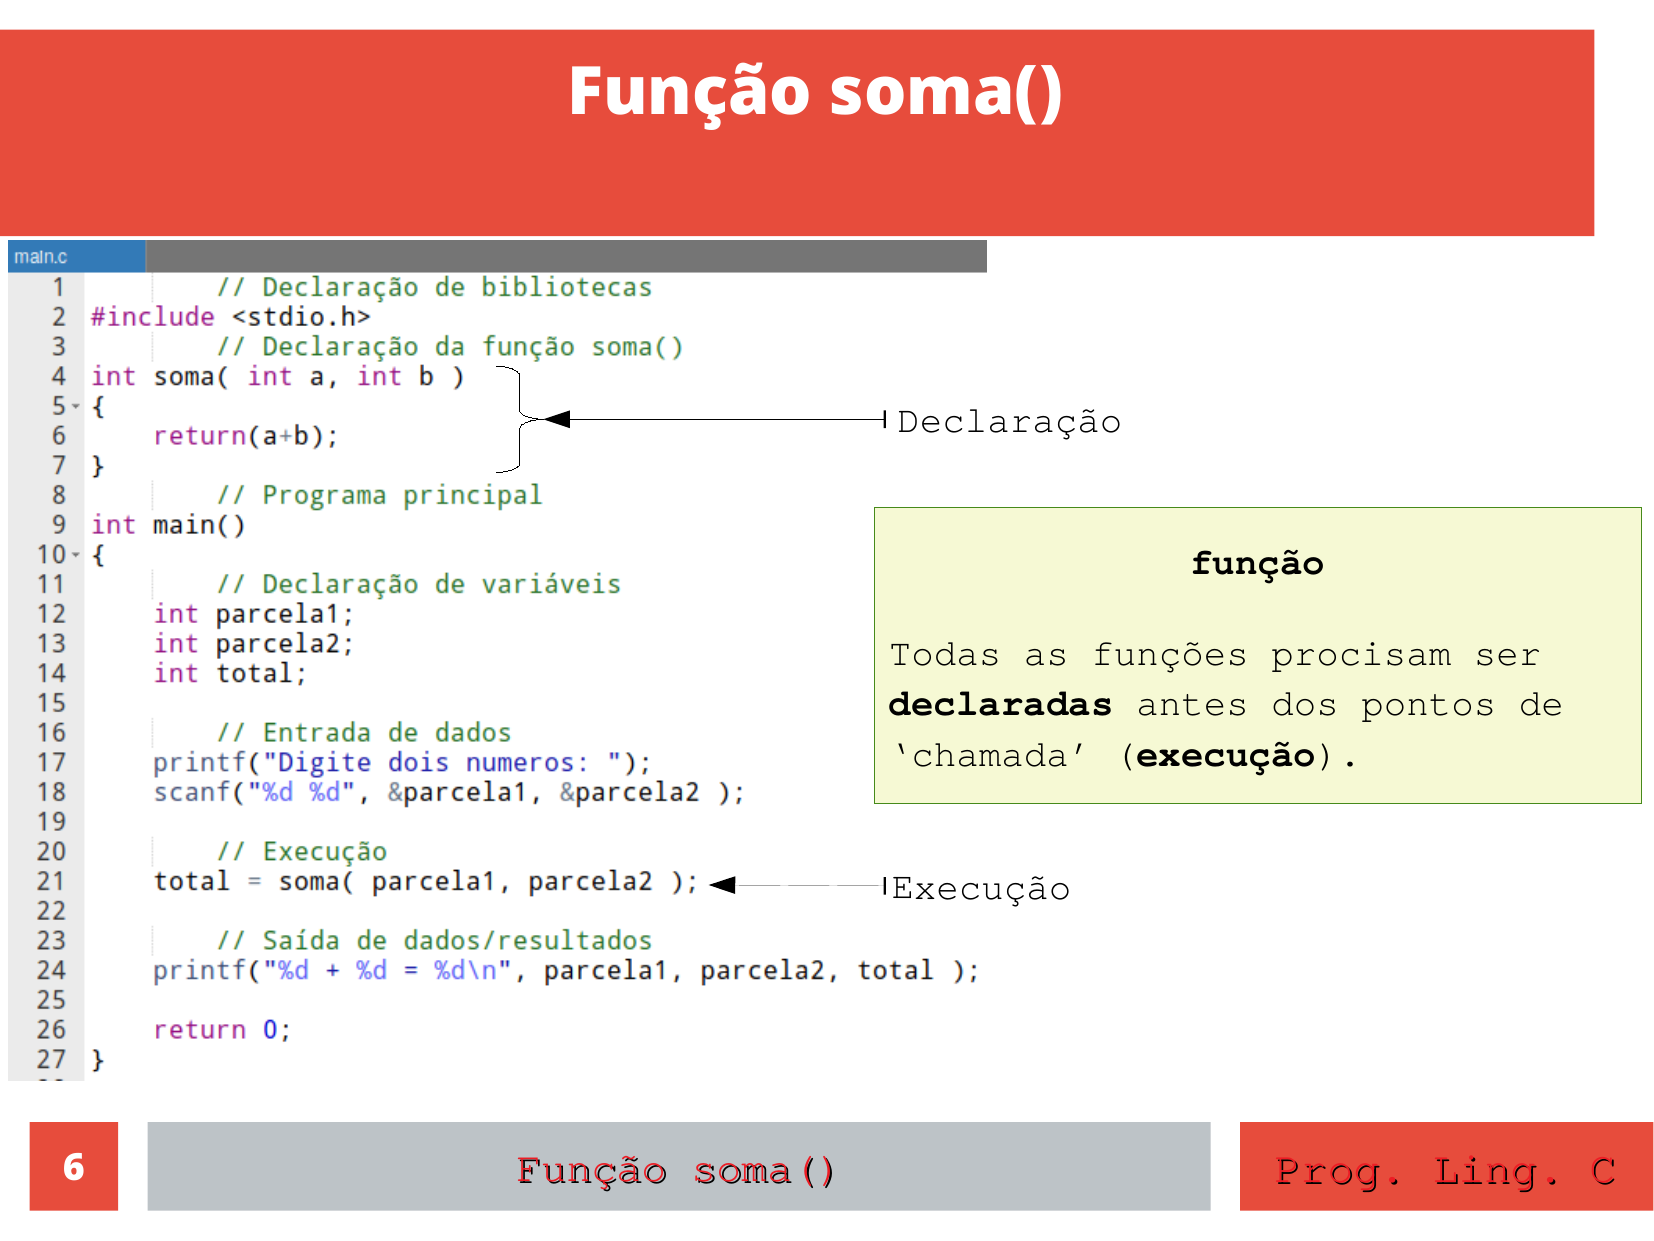

# Função soma()
								Declaração
função
Todas as funções procisam ser
declaradas antes dos pontos de
‘chamada’ (execução).
					Execução
6
Função soma()
 Prog. Ling. C